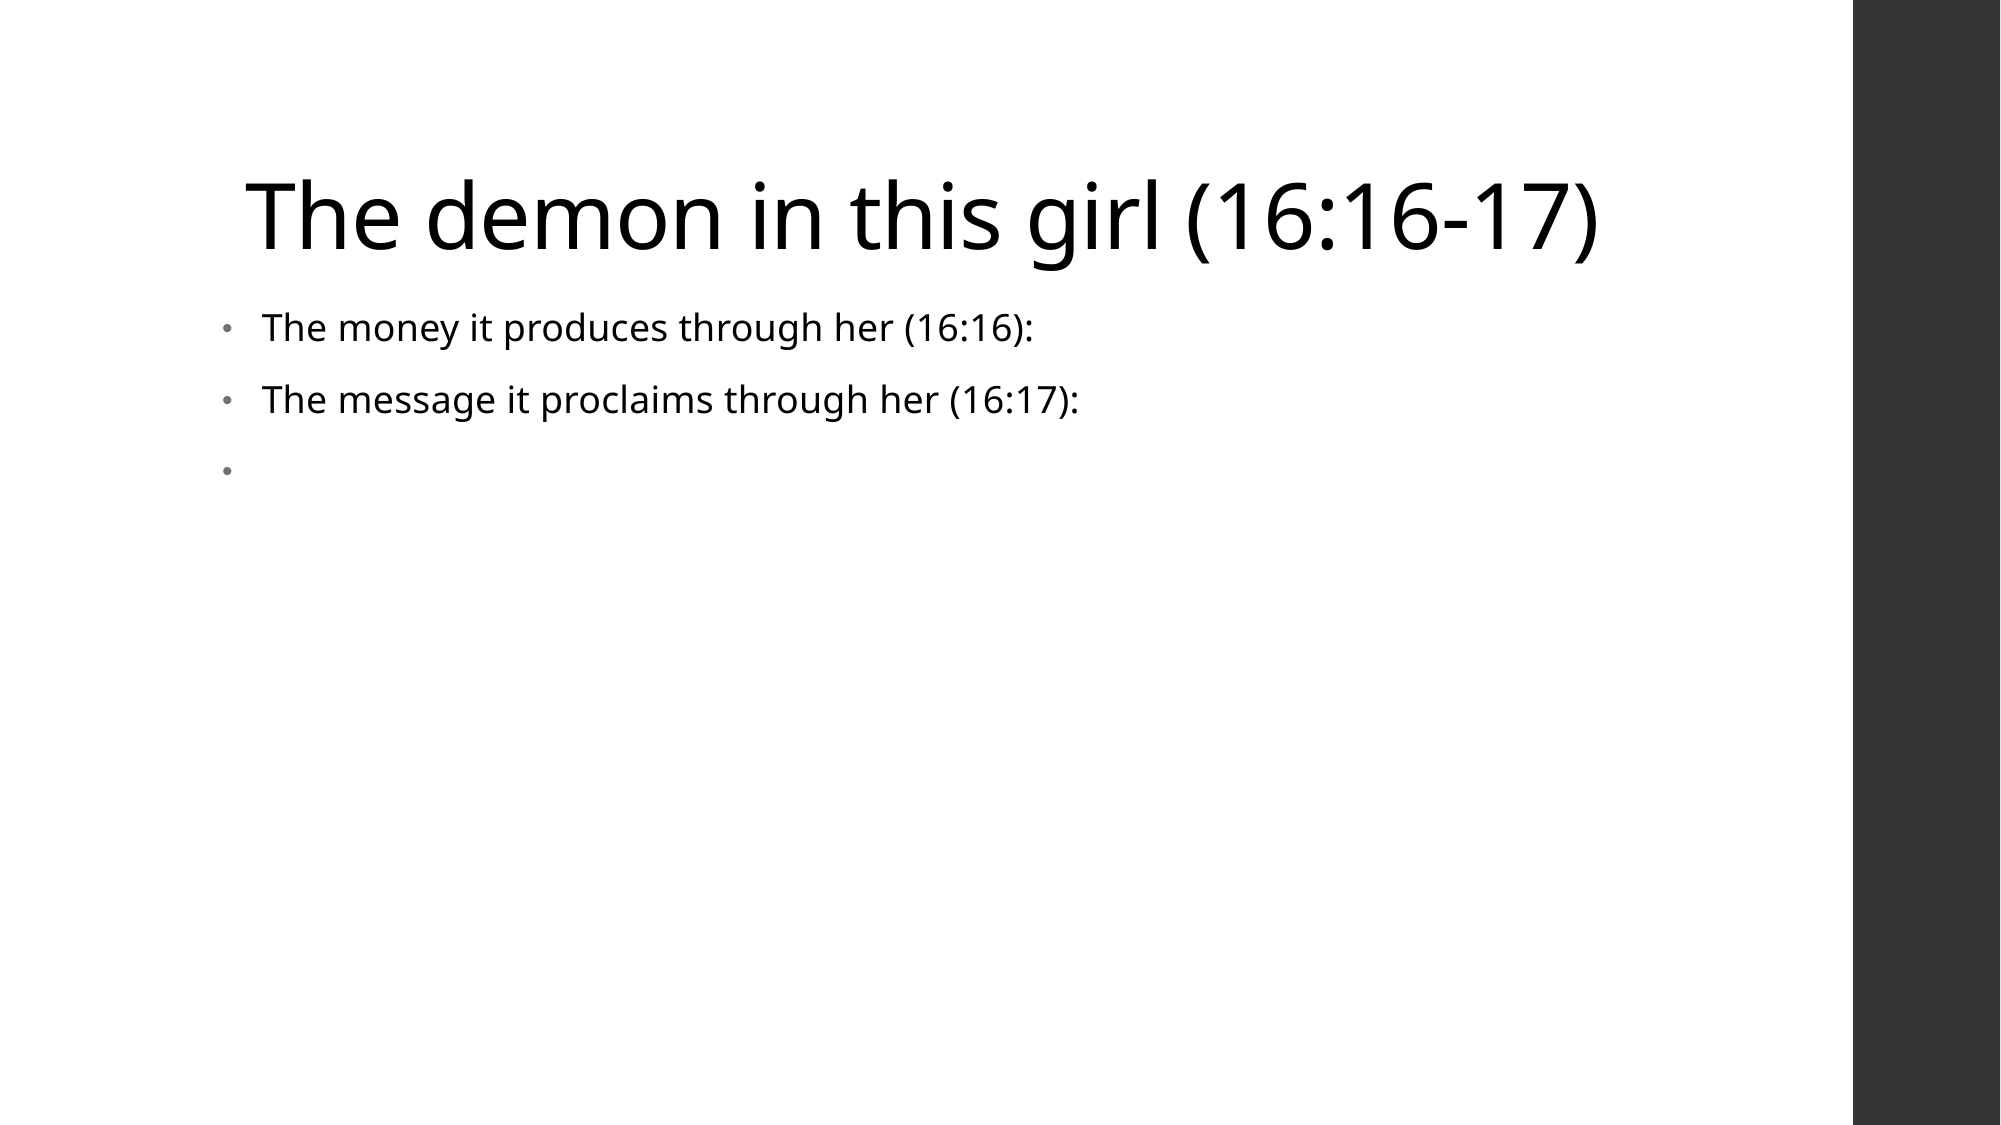

# The demon in this girl (16:16-17)
 The money it produces through her (16:16):
 The message it proclaims through her (16:17):